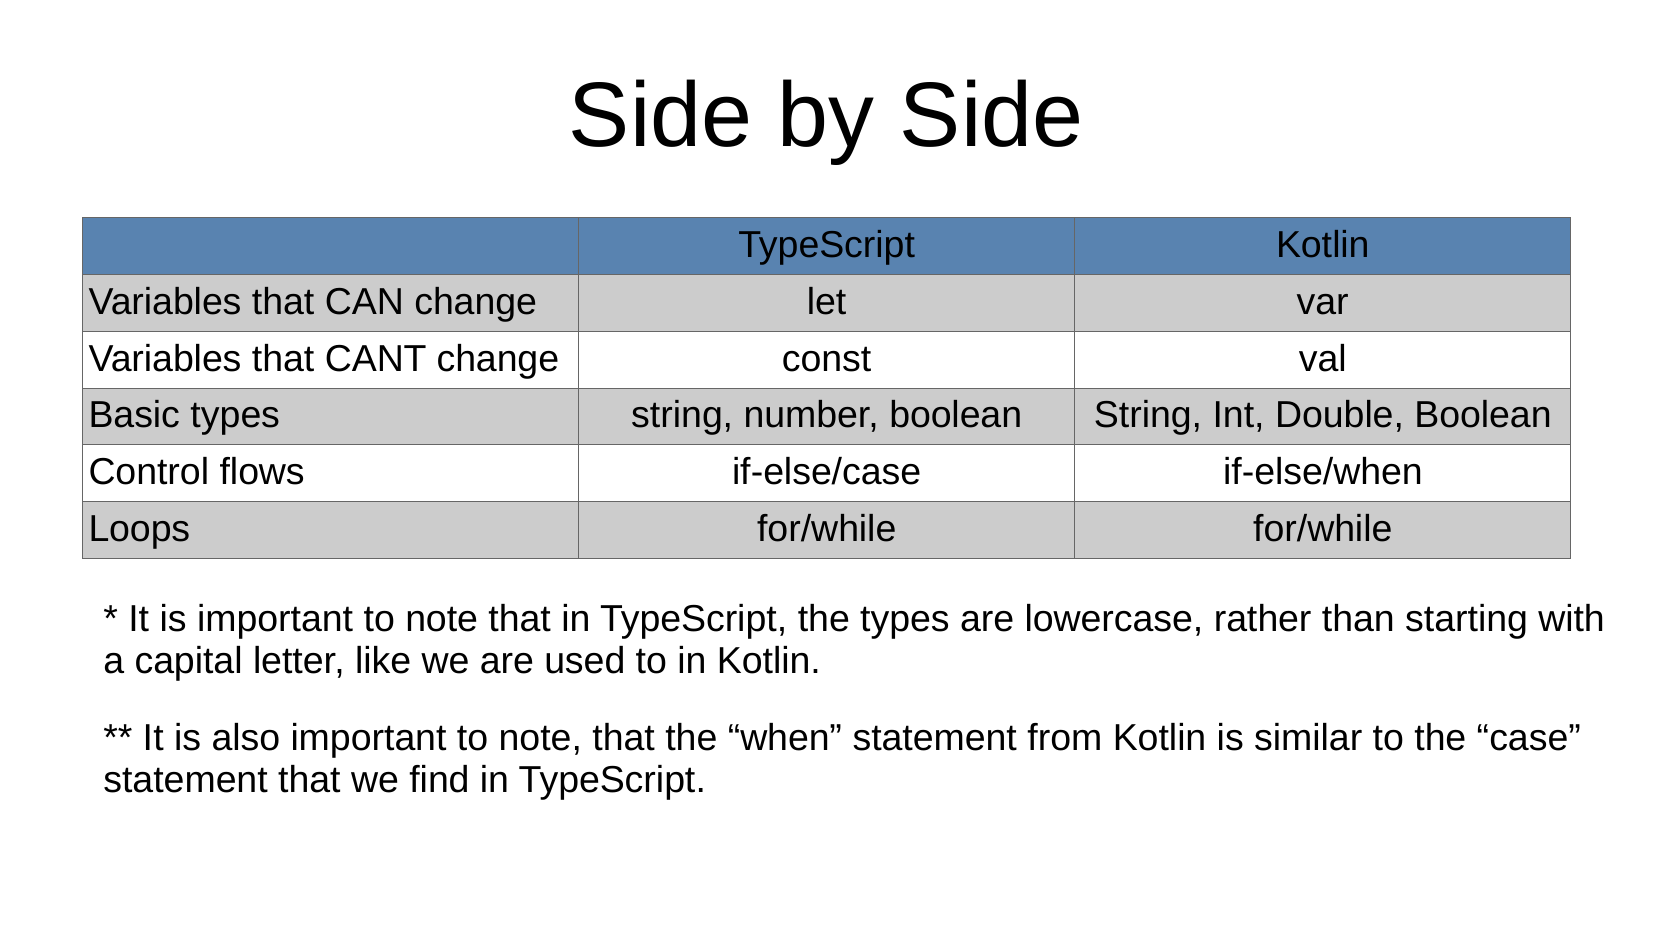

# Side by Side
| | TypeScript | Kotlin |
| --- | --- | --- |
| Variables that CAN change | let | var |
| Variables that CANT change | const | val |
| Basic types | string, number, boolean | String, Int, Double, Boolean |
| Control flows | if-else/case | if-else/when |
| Loops | for/while | for/while |
* It is important to note that in TypeScript, the types are lowercase, rather than starting with
a capital letter, like we are used to in Kotlin.
** It is also important to note, that the “when” statement from Kotlin is similar to the “case”
statement that we find in TypeScript.